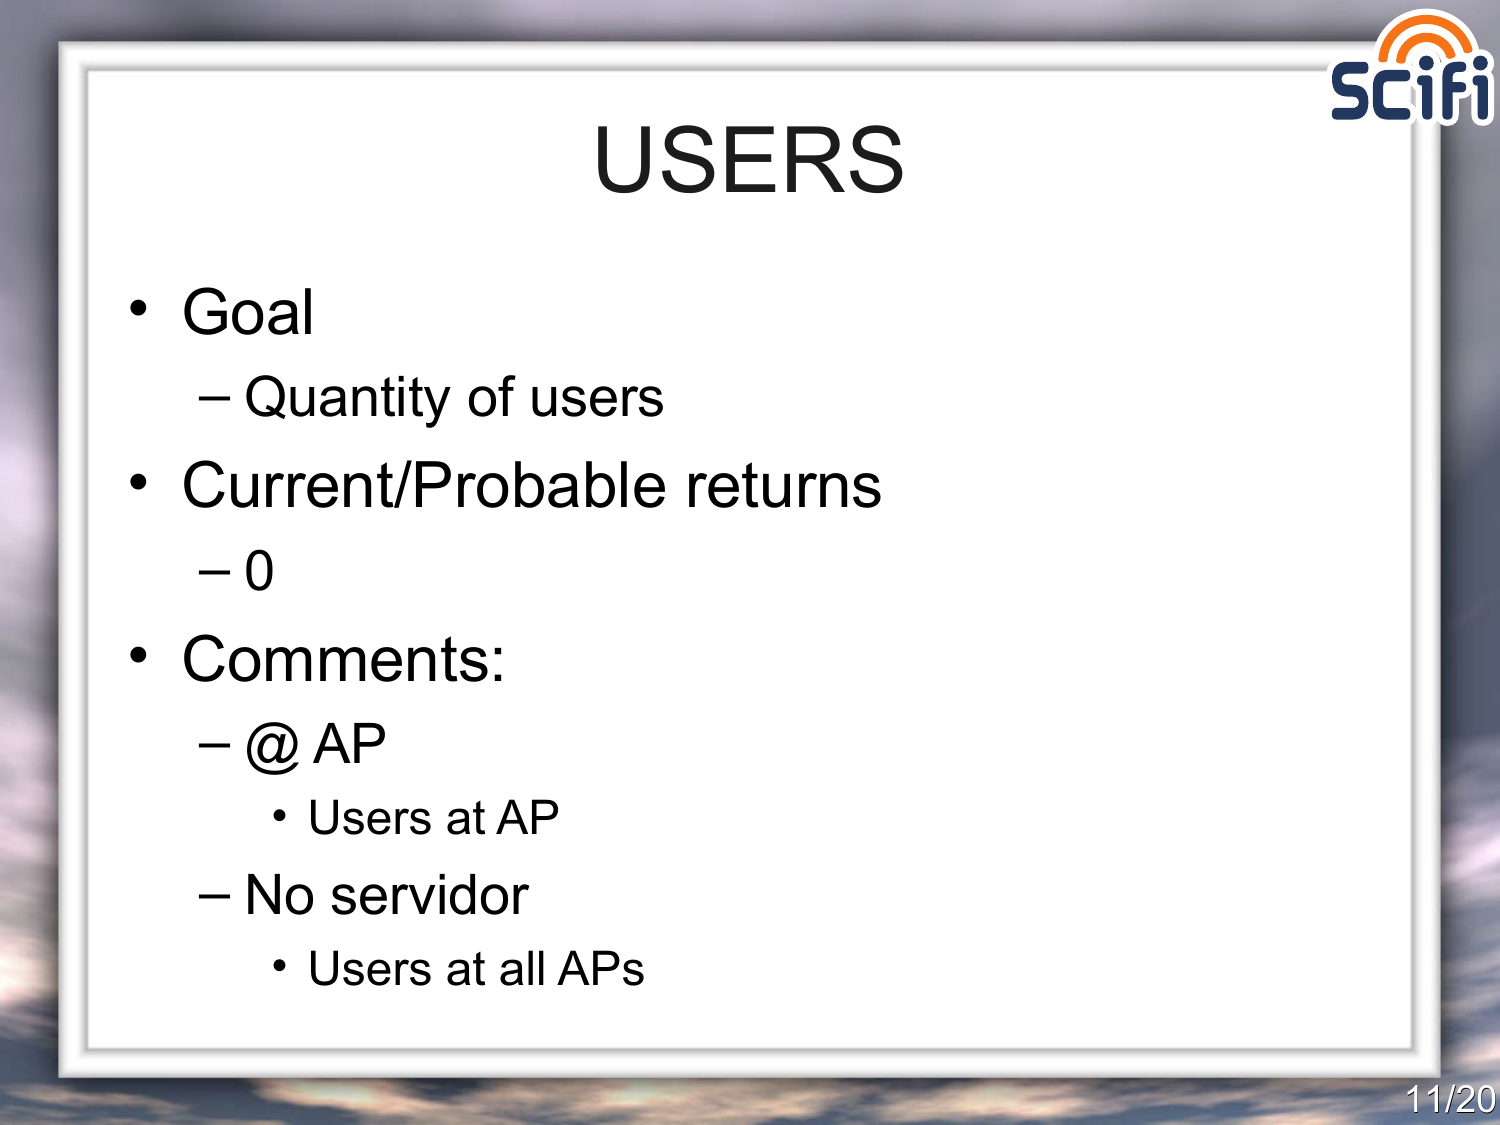

# USERS
Goal
Quantity of users
Current/Probable returns
0
Comments:
@ AP
Users at AP
No servidor
Users at all APs